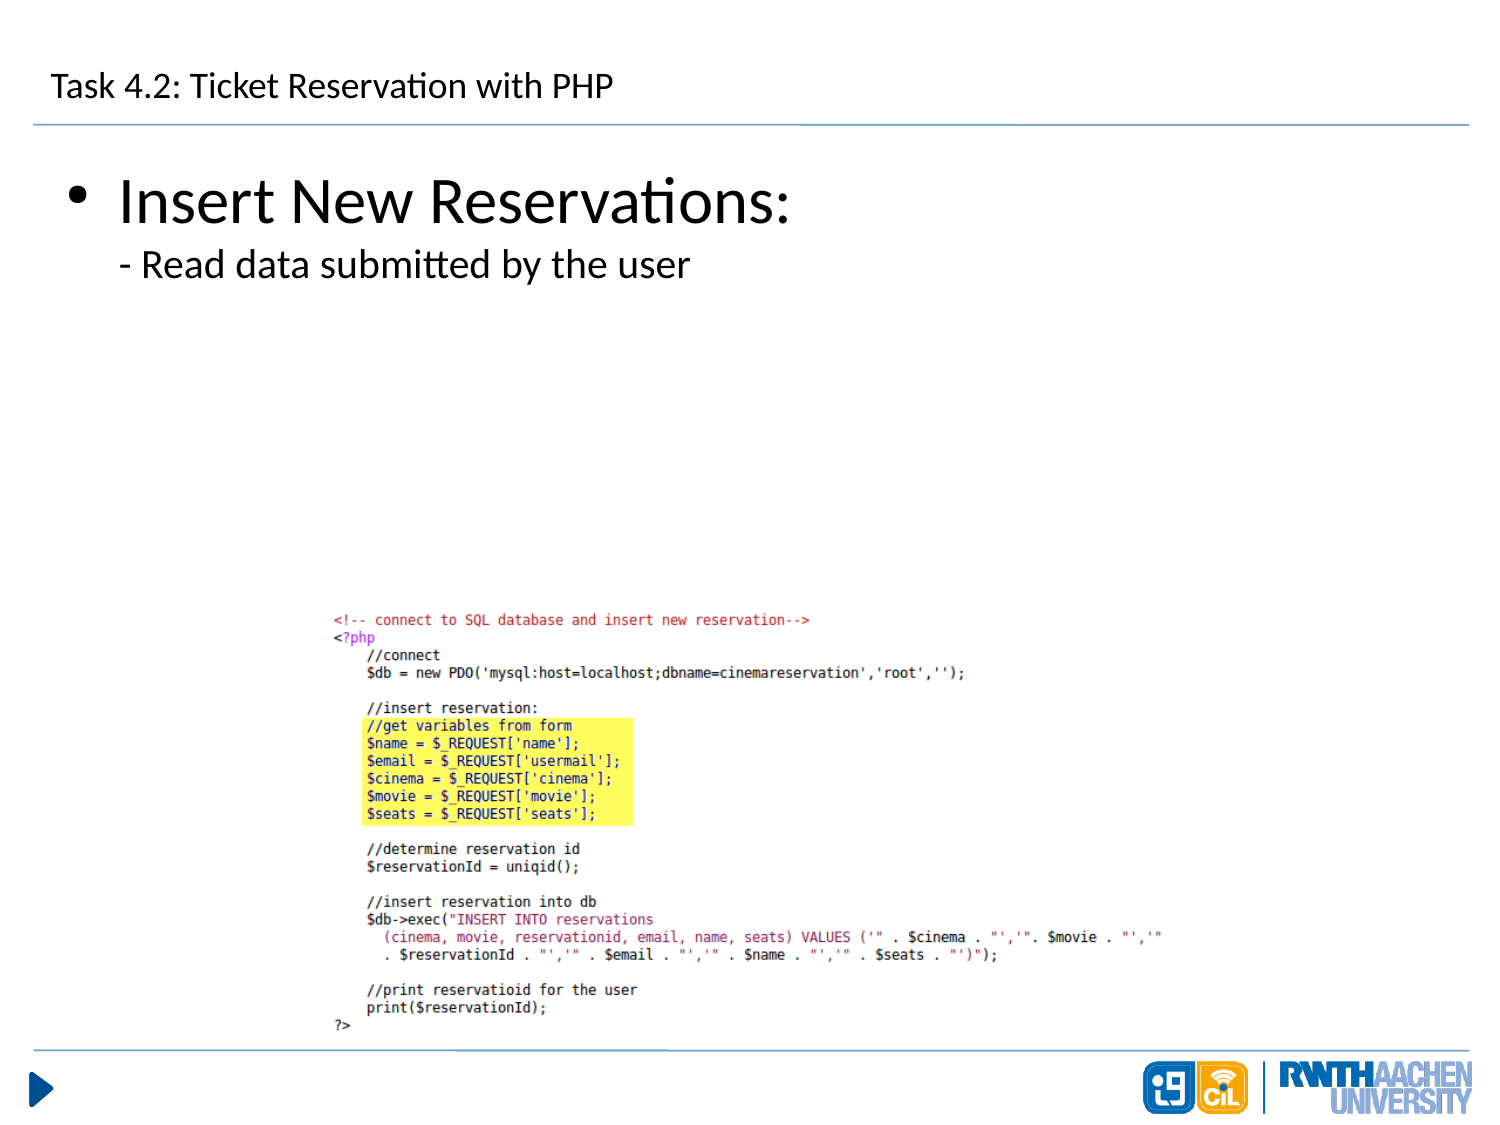

# Task 4.2: Ticket Reservation with PHP
Insert New Reservations:
- Read data submitted by the user